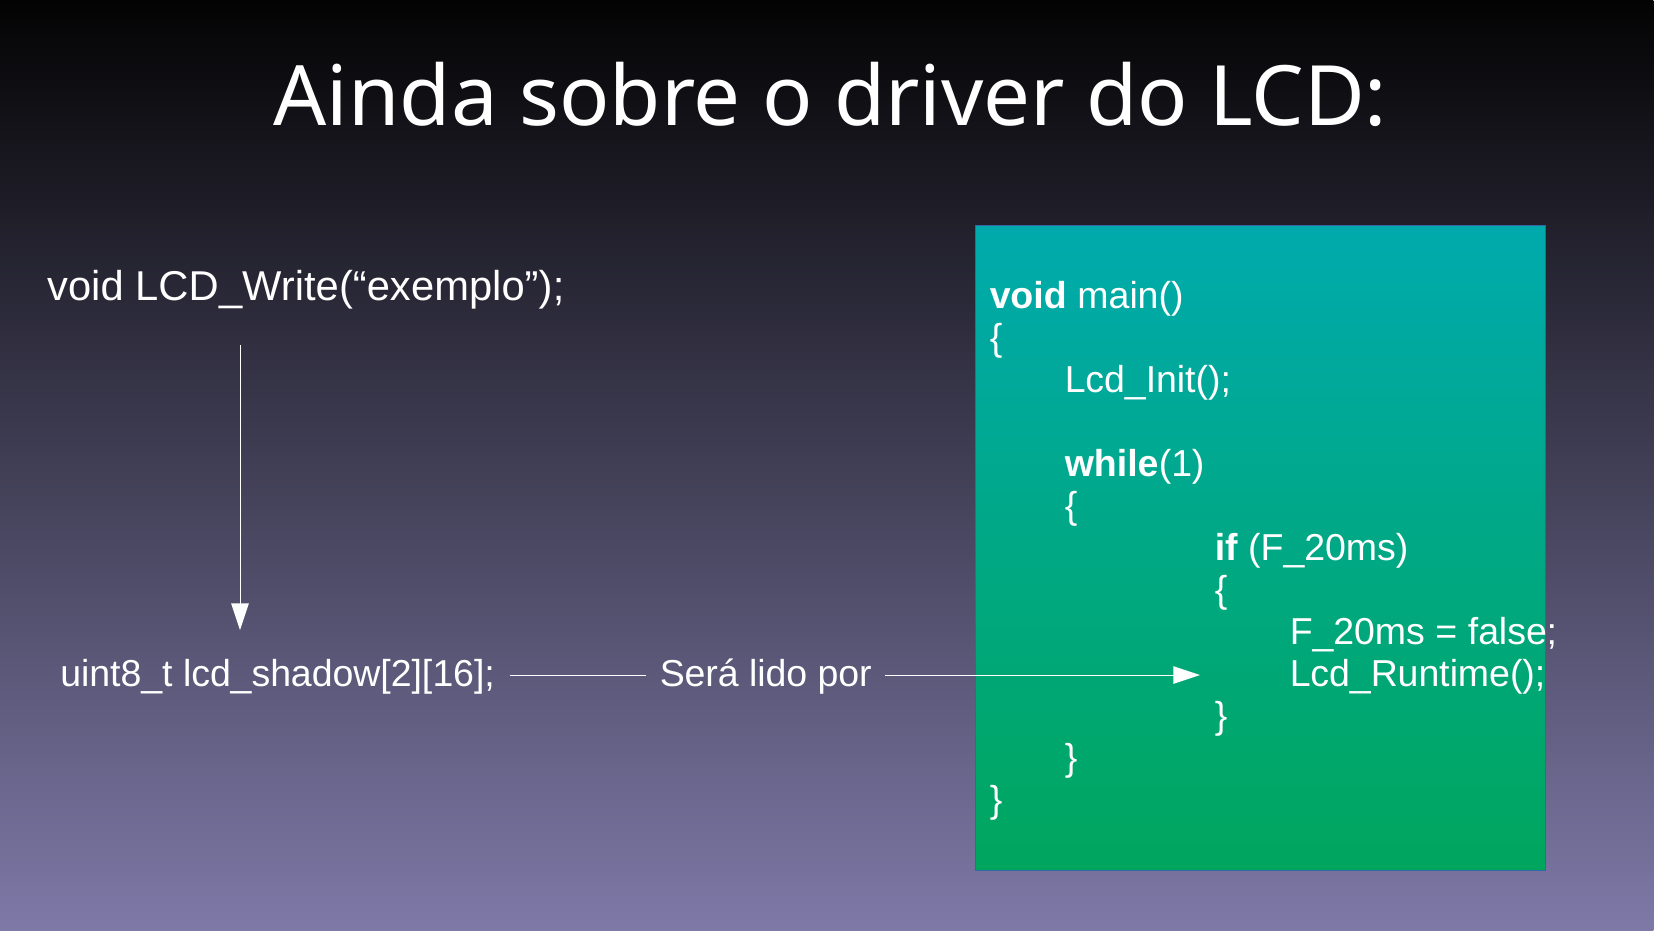

# Ainda sobre o driver do LCD:
void main()
{
	Lcd_Init();
	while(1)
	{
			if (F_20ms)
			{
				F_20ms = false;
				Lcd_Runtime();
			}
	}
}
void LCD_Write(“exemplo”);
uint8_t lcd_shadow[2][16];
Será lido por